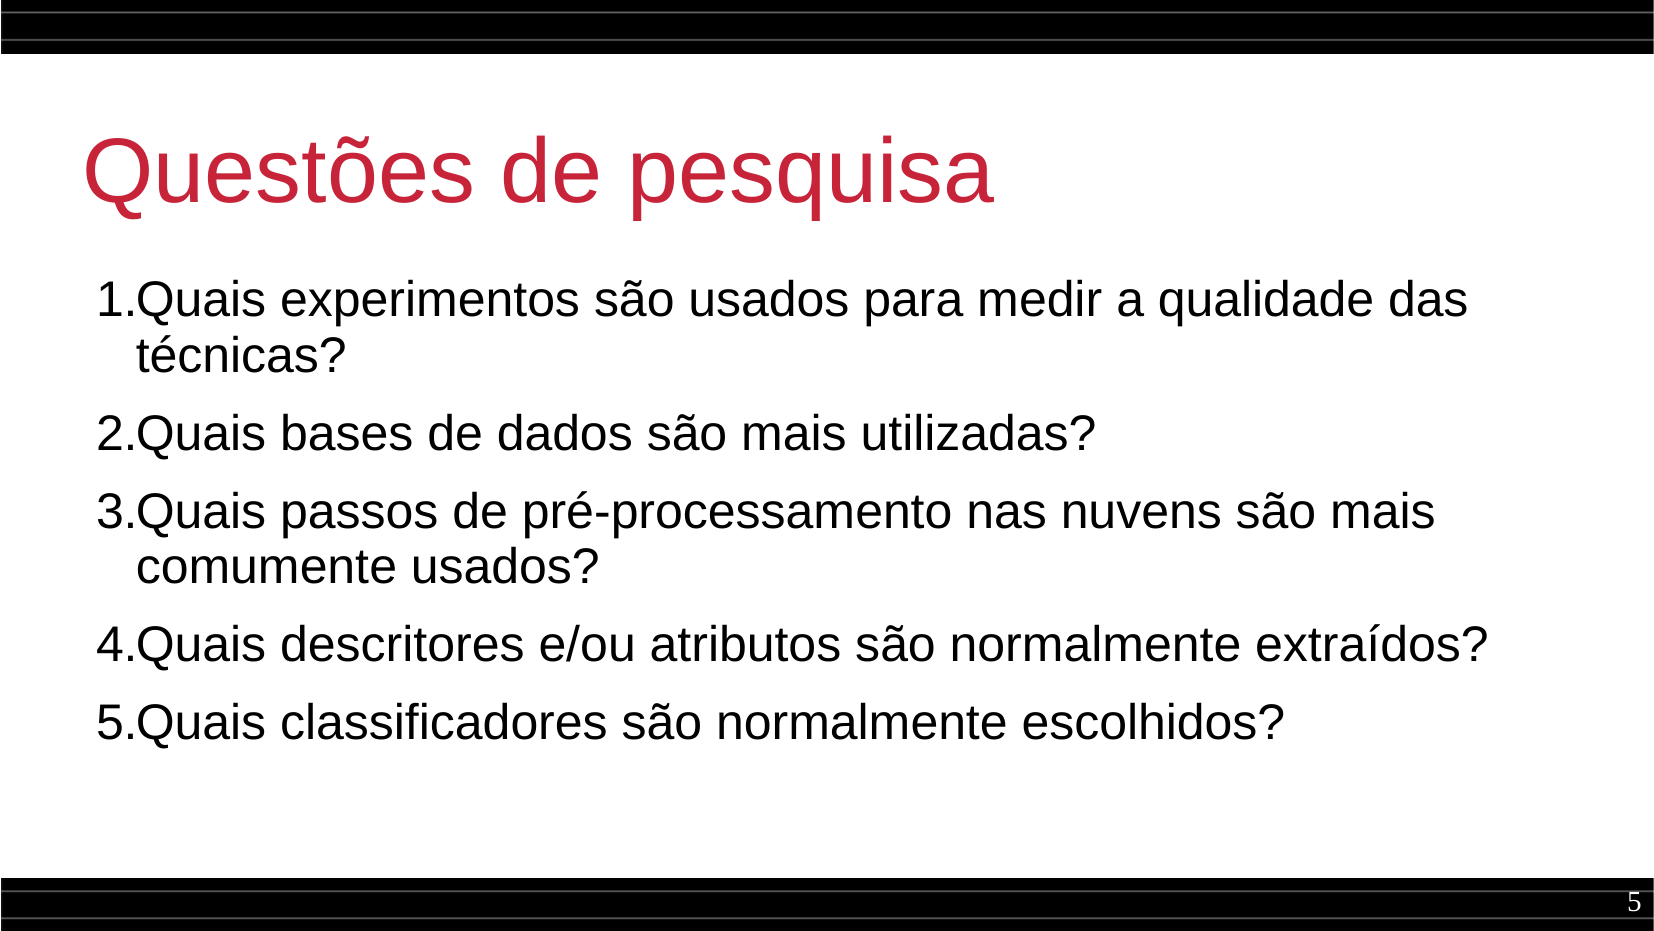

# Questões de pesquisa
Quais experimentos são usados para medir a qualidade das técnicas?
Quais bases de dados são mais utilizadas?
Quais passos de pré-processamento nas nuvens são mais comumente usados?
Quais descritores e/ou atributos são normalmente extraídos?
Quais classificadores são normalmente escolhidos?